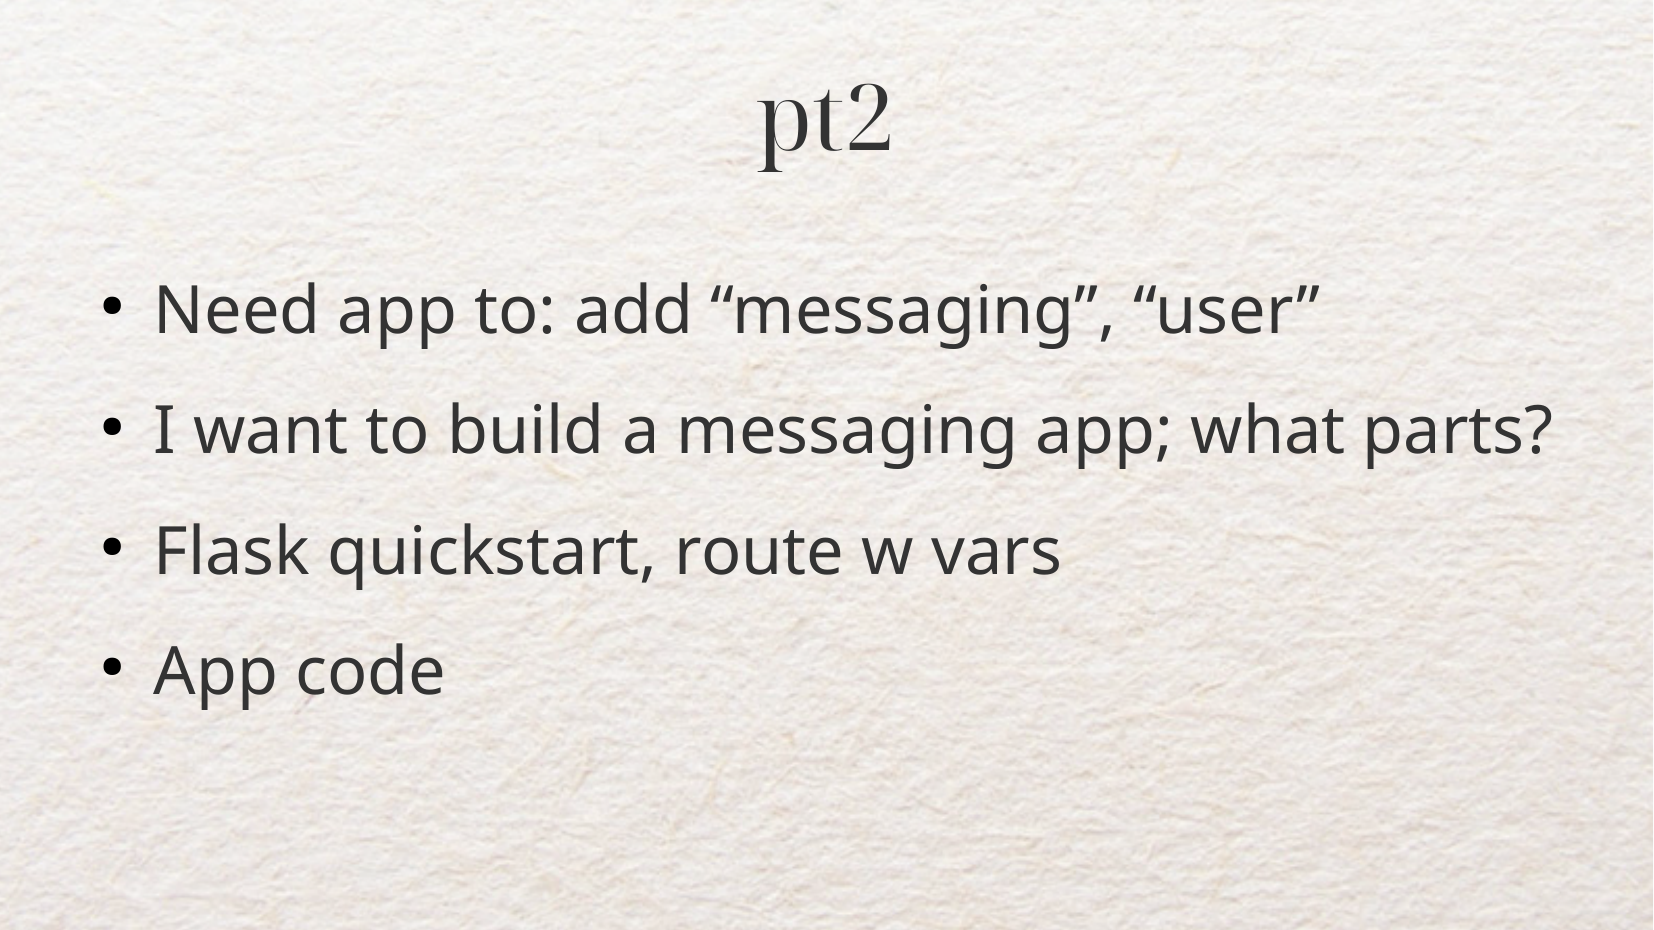

# pt2
Need app to: add “messaging”, “user”
I want to build a messaging app; what parts?
Flask quickstart, route w vars
App code